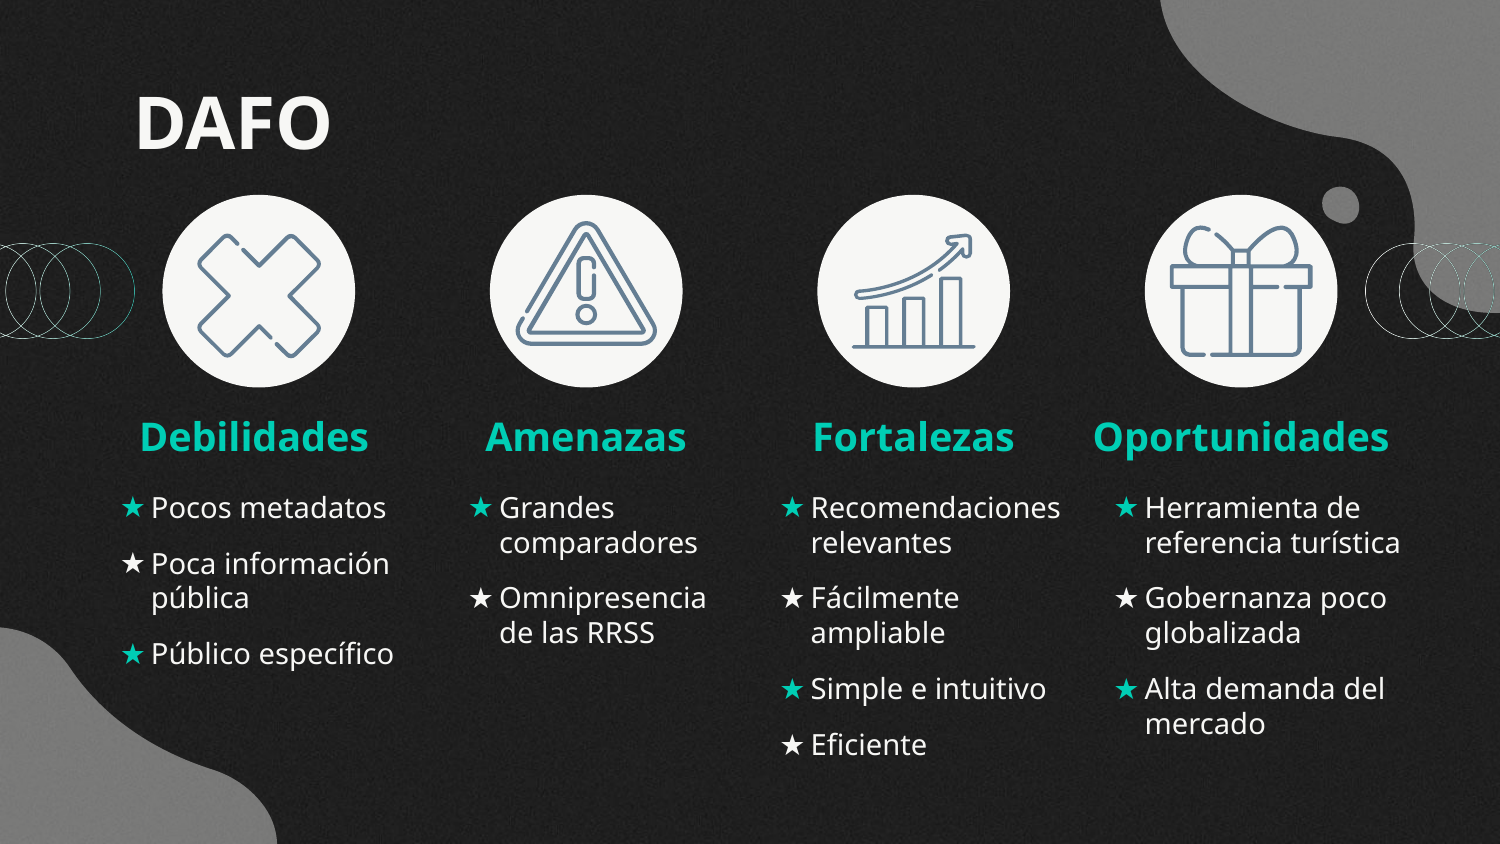

DAFO
Debilidades
Amenazas
Fortalezas
Oportunidades
Pocos metadatos
Poca información pública
Público específico
# Grandes comparadores
Omnipresencia de las RRSS
Recomendaciones relevantes
Fácilmente ampliable
Simple e intuitivo
Eficiente
Herramienta de referencia turística
Gobernanza poco globalizada
Alta demanda del mercado